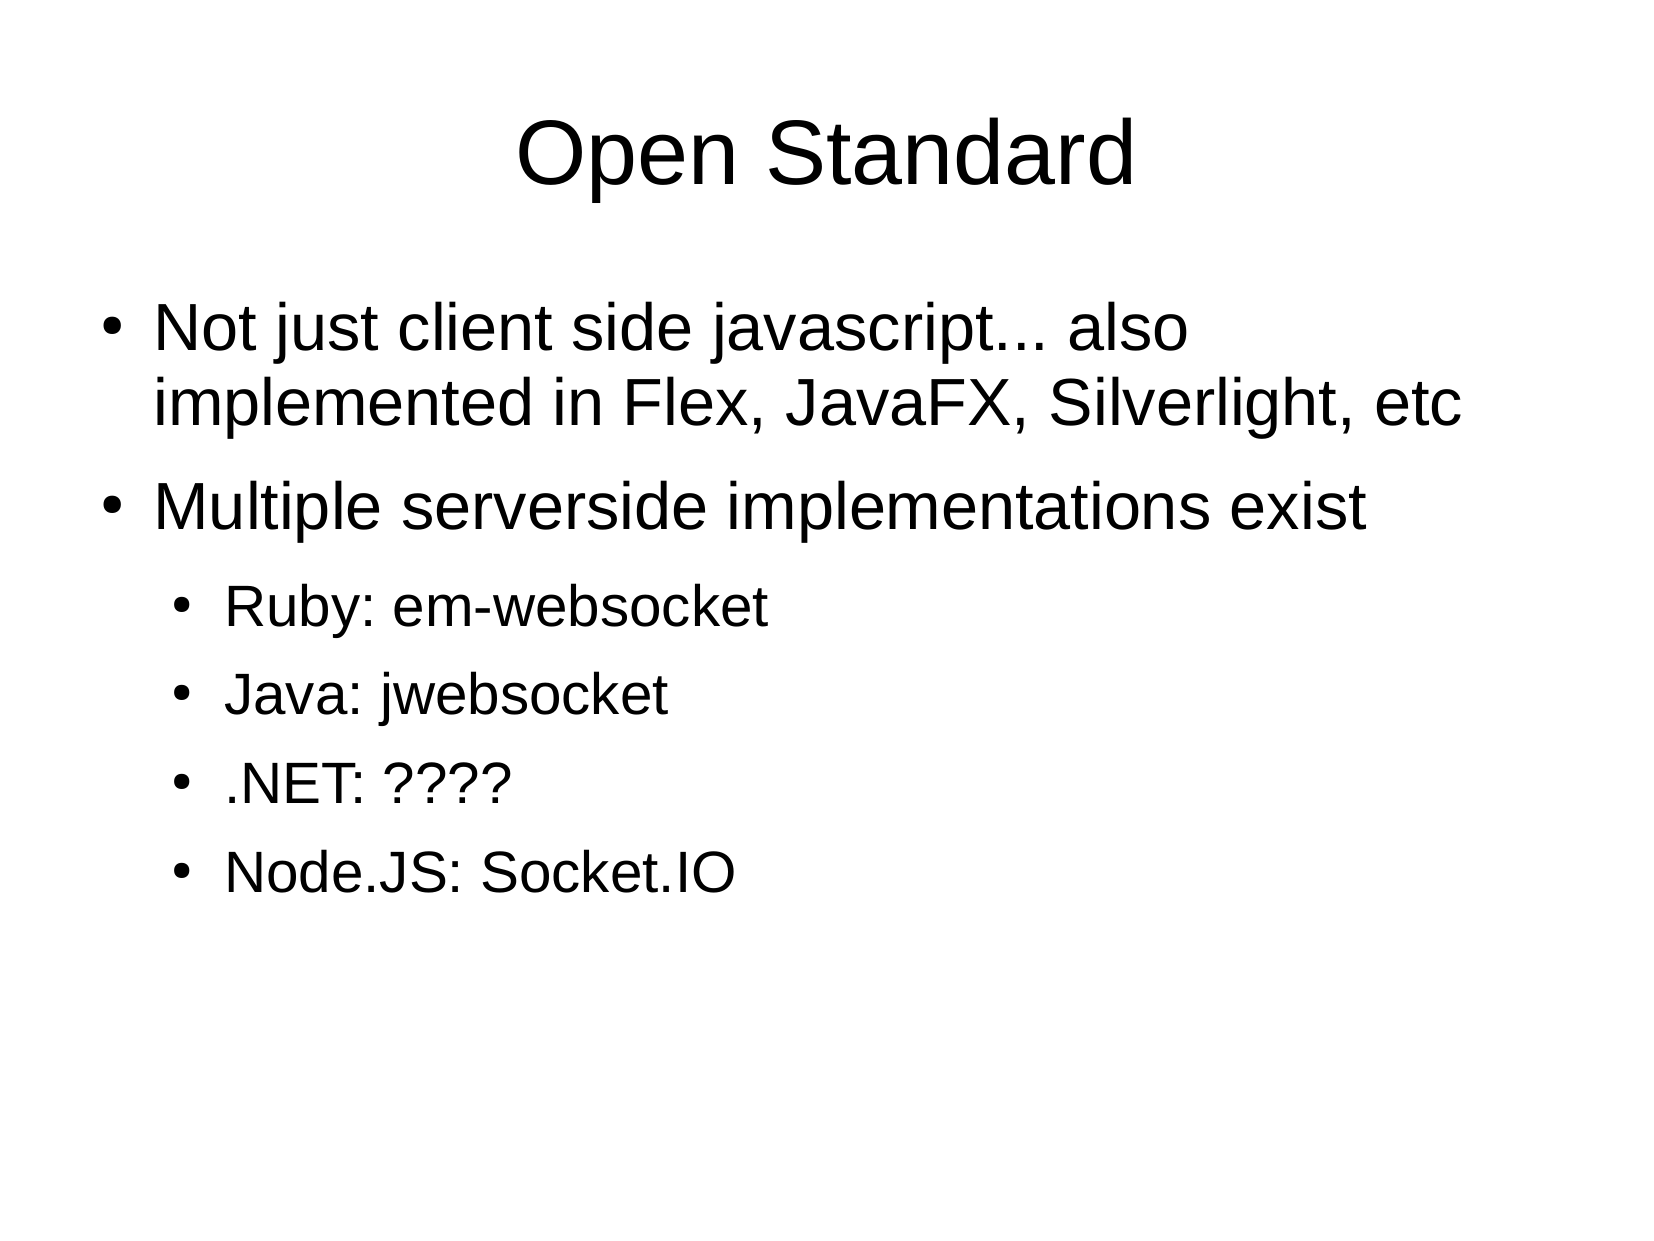

# Open Standard
Not just client side javascript... also implemented in Flex, JavaFX, Silverlight, etc
Multiple serverside implementations exist
Ruby: em-websocket
Java: jwebsocket
.NET: ????
Node.JS: Socket.IO